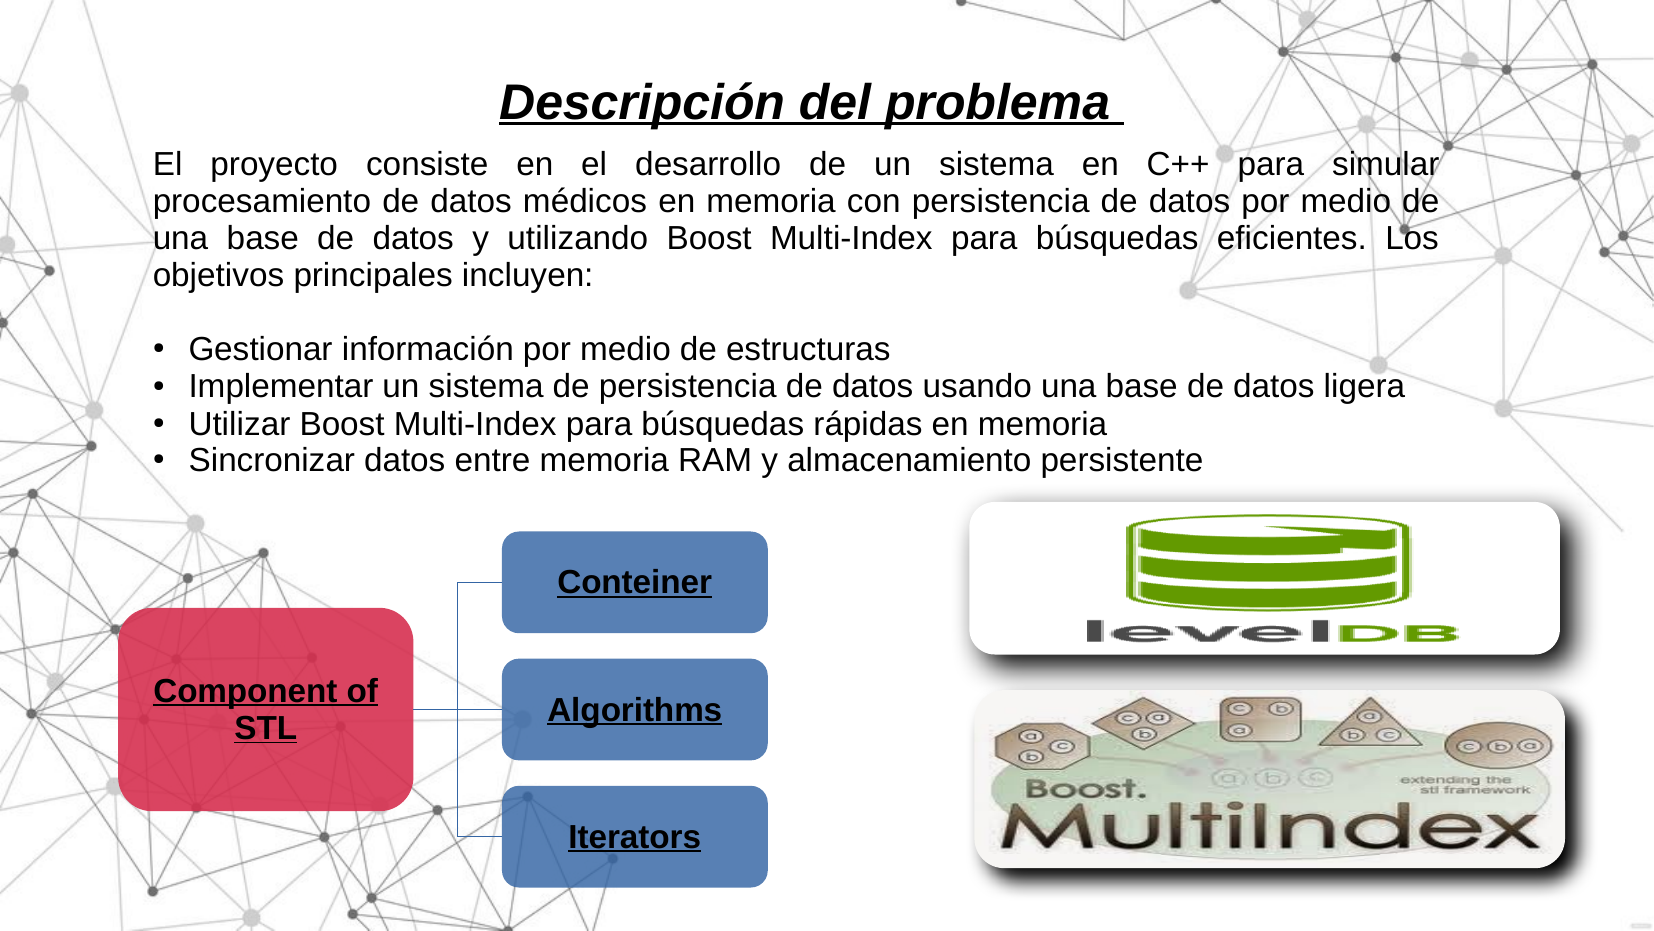

# Descripción del problema
El proyecto consiste en el desarrollo de un sistema en C++ para simular procesamiento de datos médicos en memoria con persistencia de datos por medio de una base de datos y utilizando Boost Multi-Index para búsquedas eficientes. Los objetivos principales incluyen:
Gestionar información por medio de estructuras
Implementar un sistema de persistencia de datos usando una base de datos ligera
Utilizar Boost Multi-Index para búsquedas rápidas en memoria
Sincronizar datos entre memoria RAM y almacenamiento persistente
Conteiner
Component of STL
Algorithms
Iterators